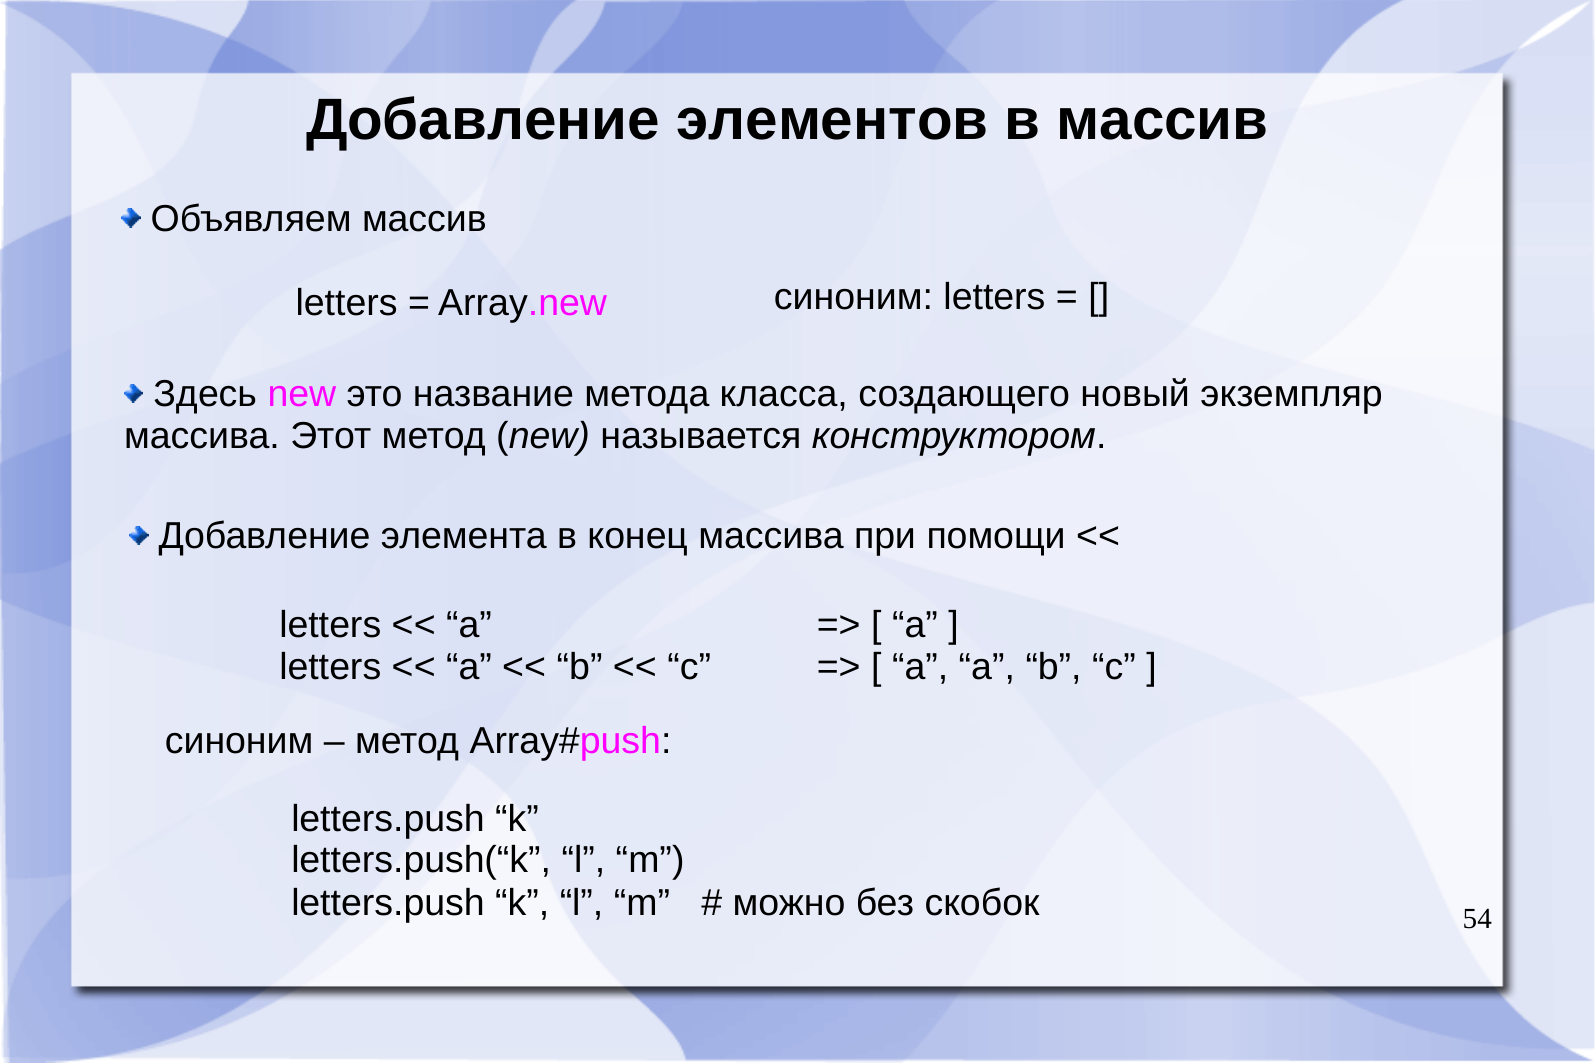

# Добавление элементов в массив
 Объявляем массив
синоним: letters = []
letters = Array.new
 Здесь new это название метода класса, создающего новый экземпляр массива. Этот метод (new) называется конструктором.
 Добавление элемента в конец массива при помощи <<
letters << “a”
letters << “a” << “b” << “c”
=> [ “a” ]
=> [ “a”, “a”, “b”, “c” ]
синоним – метод Array#push:
letters.push “k”
letters.push(“k”, “l”, “m”)
letters.push “k”, “l”, “m” # можно без скобок
54